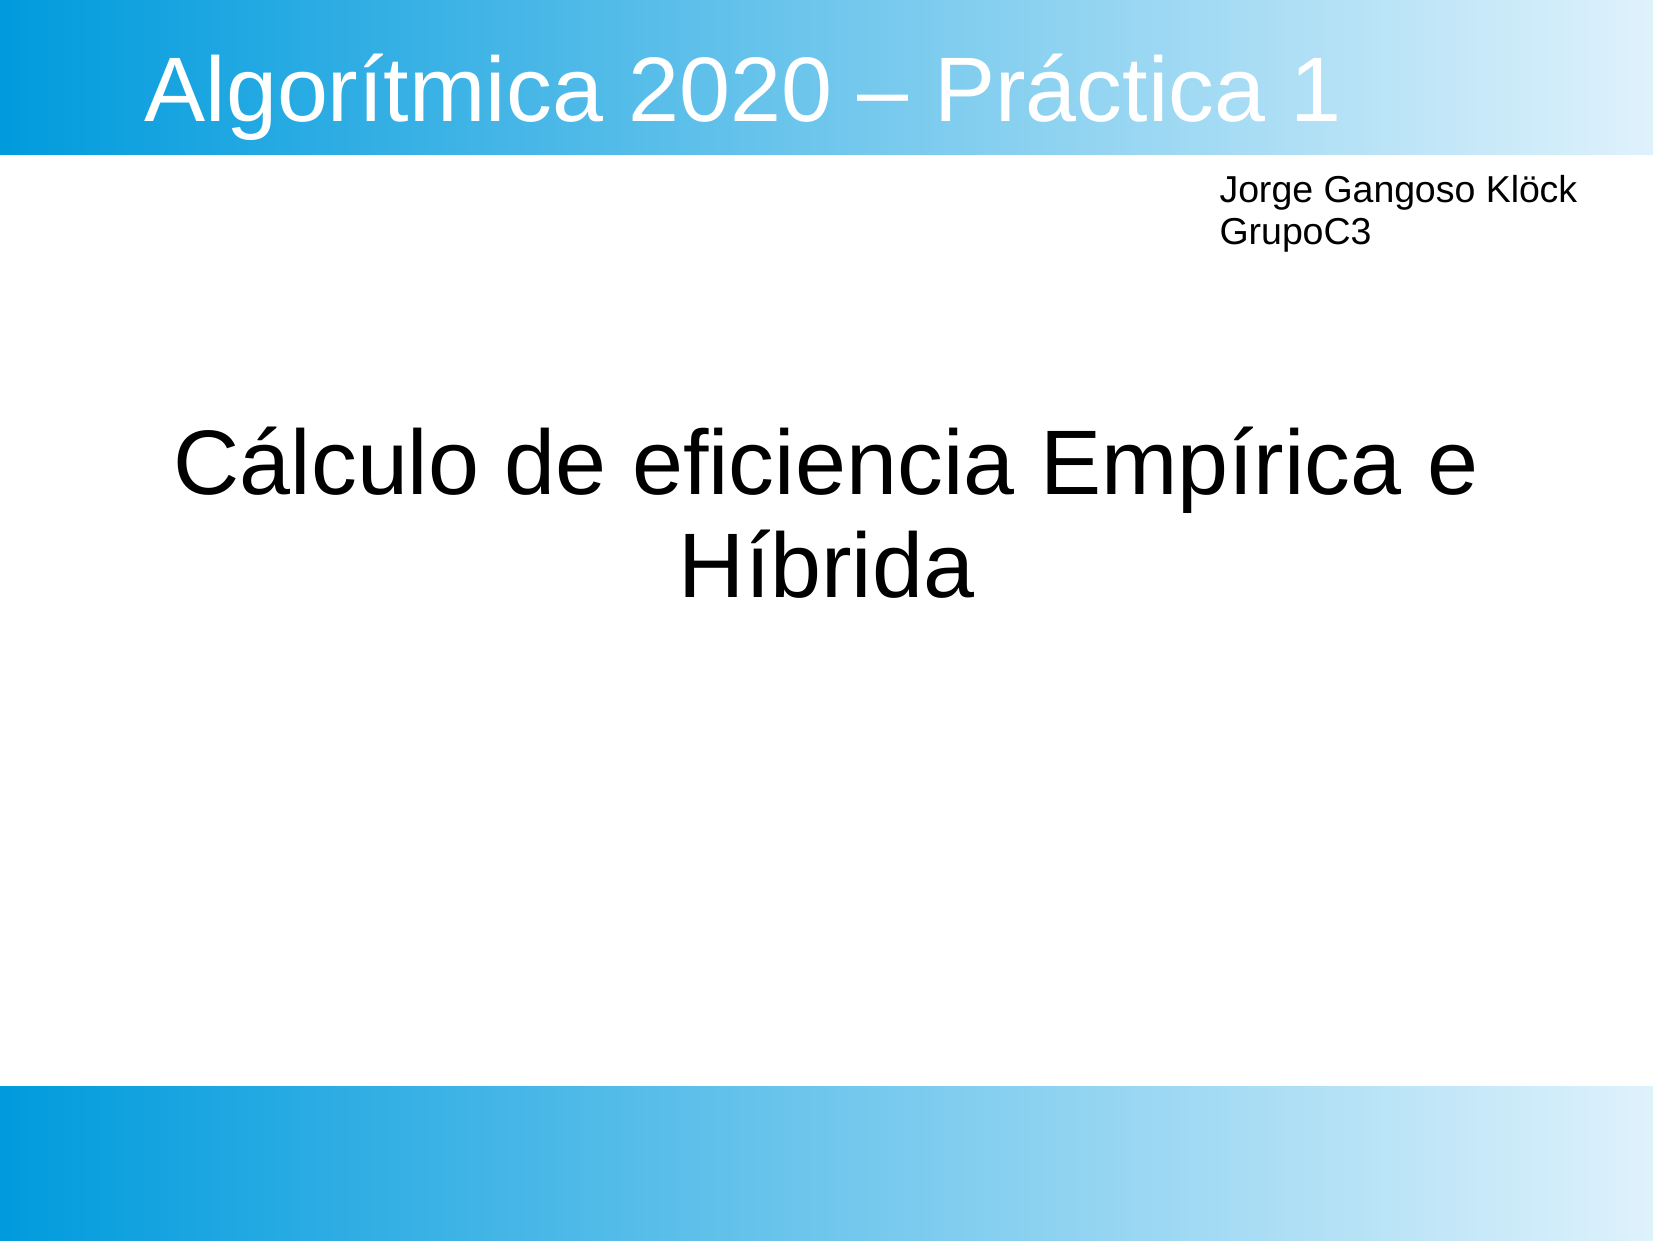

# Algorítmica 2020 – Práctica 1
Cálculo de eficiencia Empírica e Híbrida
Jorge Gangoso Klöck GrupoC3